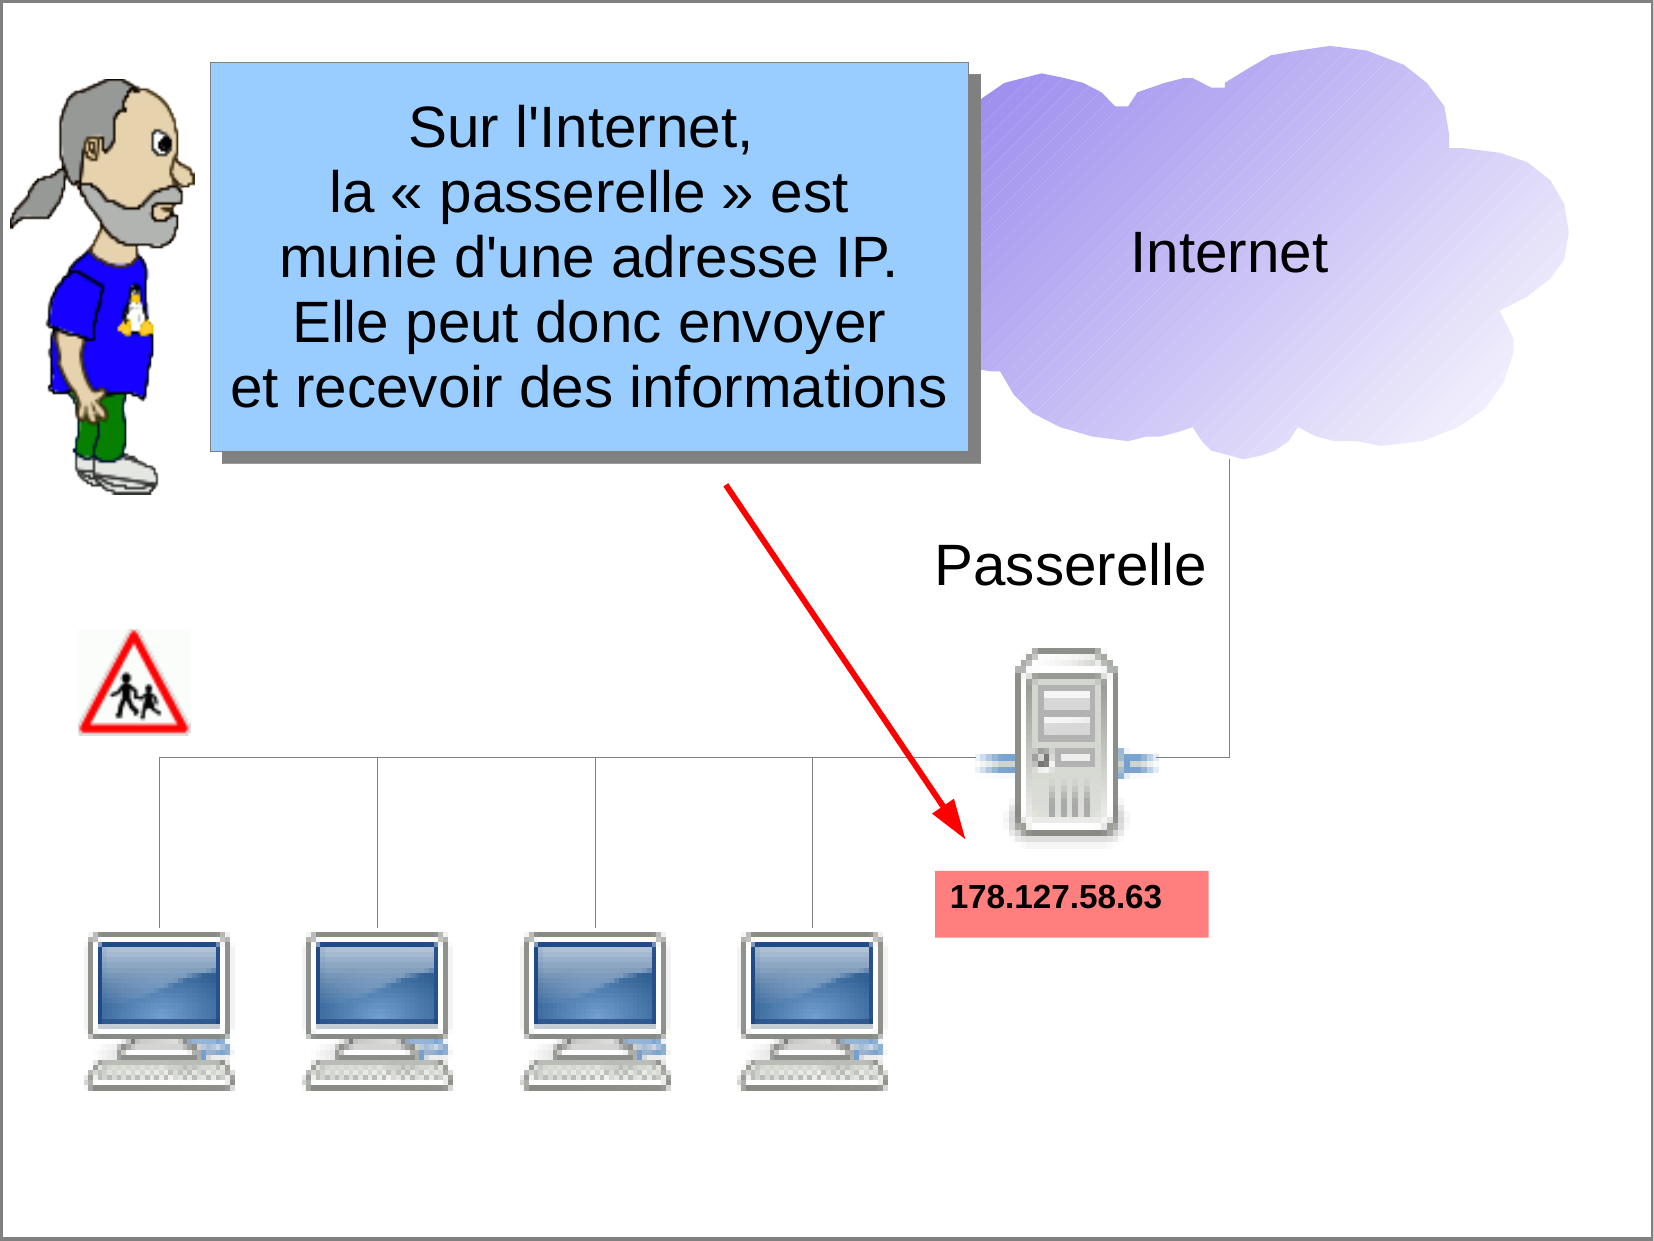

Internet
Sur l'Internet,
la « passerelle » est
munie d'une adresse IP.
Elle peut donc envoyer
et recevoir des informations
Passerelle
178.127.58.63